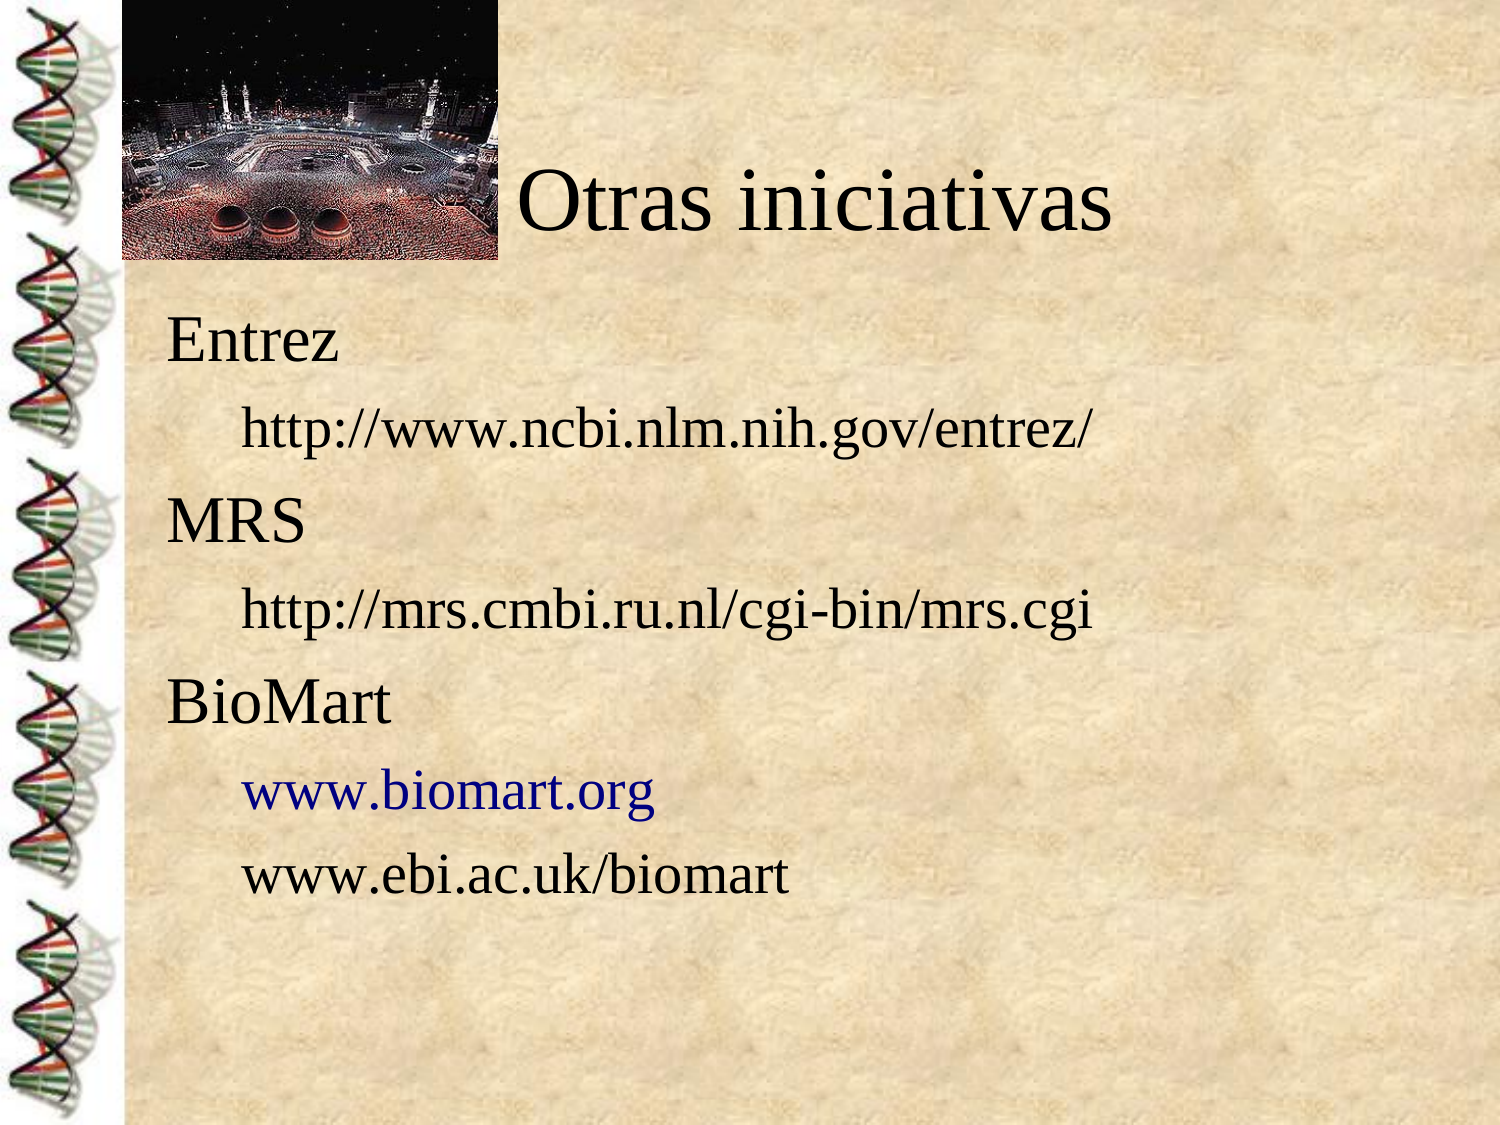

# Otras iniciativas
Entrez
http://www.ncbi.nlm.nih.gov/entrez/
MRS
http://mrs.cmbi.ru.nl/cgi-bin/mrs.cgi
BioMart
www.biomart.org
www.ebi.ac.uk/biomart